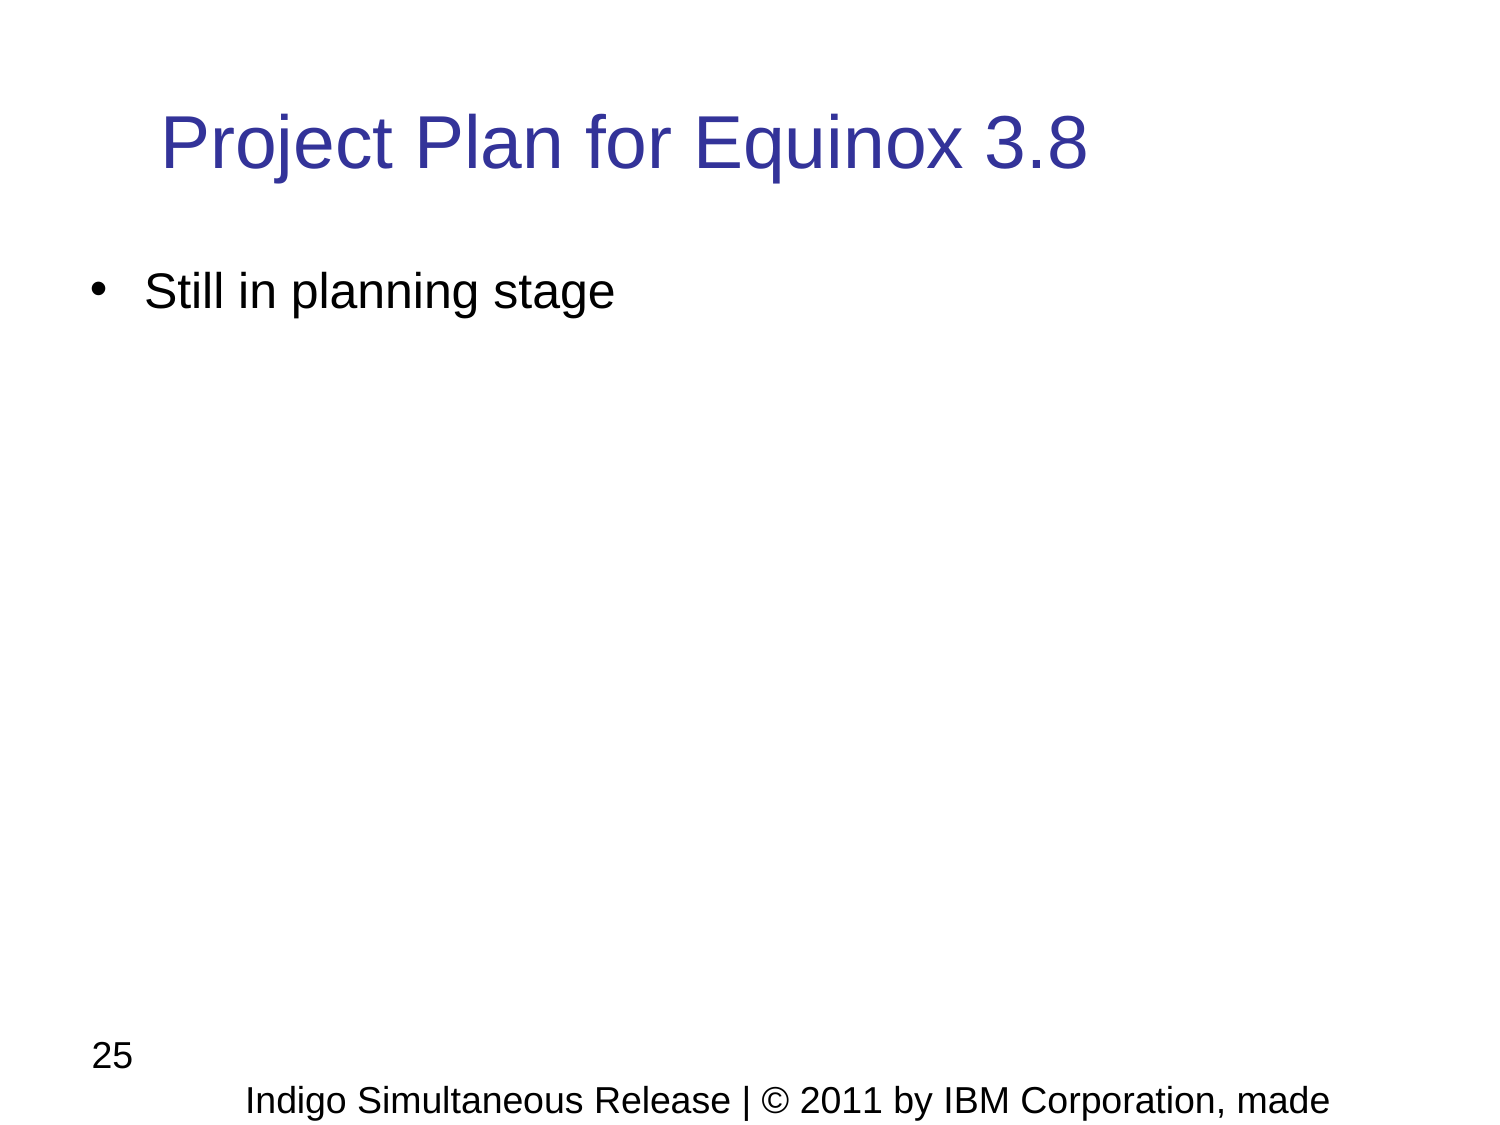

# Project Plan for Equinox 3.8
Still in planning stage
25